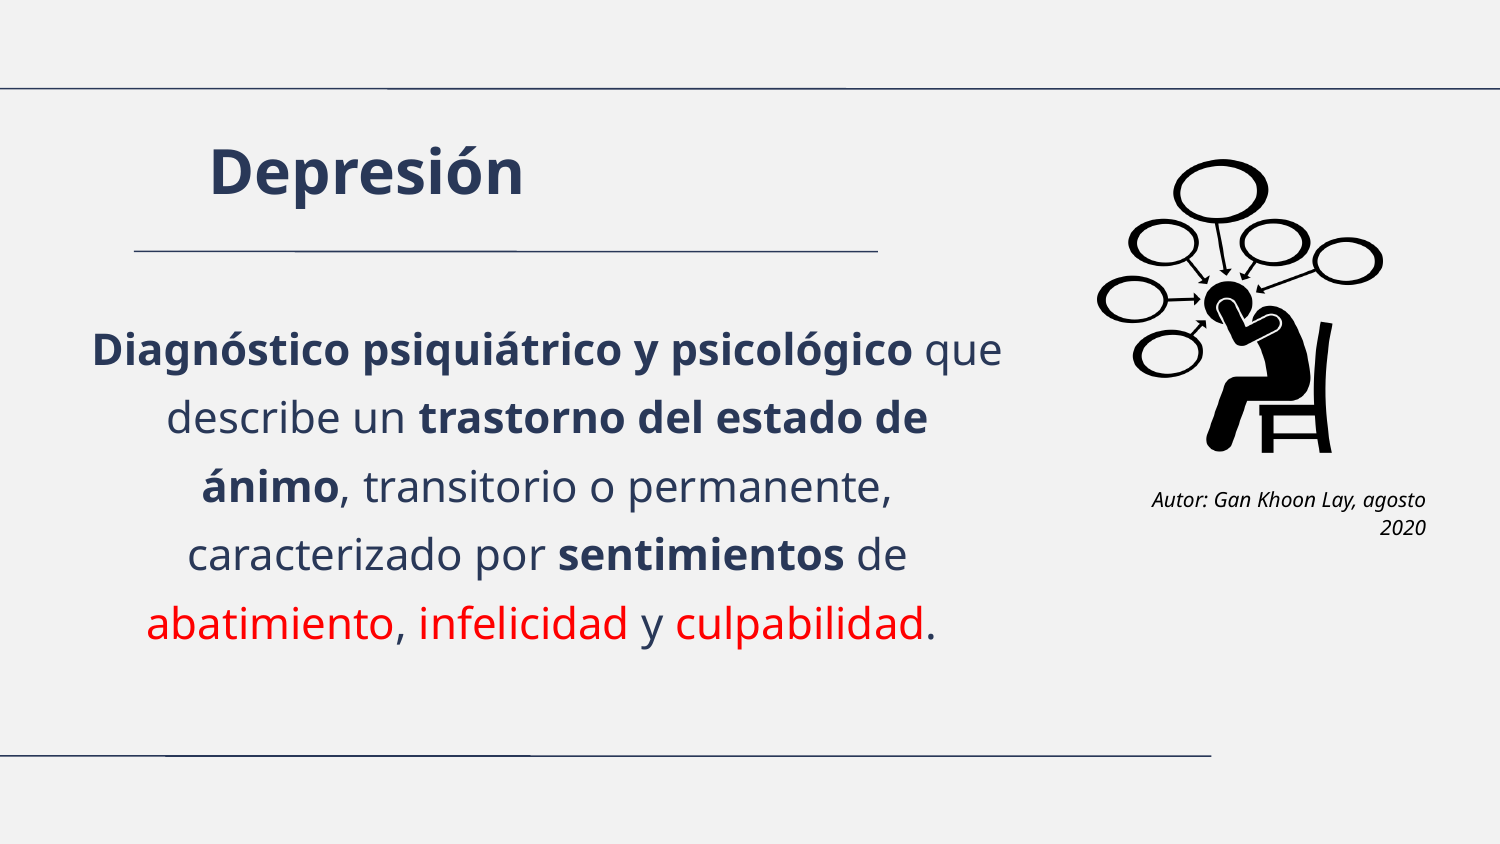

# Depresión
Diagnóstico psiquiátrico y psicológico que describe un trastorno del estado de ánimo, transitorio o permanente, caracterizado por sentimientos de abatimiento, infelicidad y culpabilidad.
Autor: Gan Khoon Lay, agosto 2020